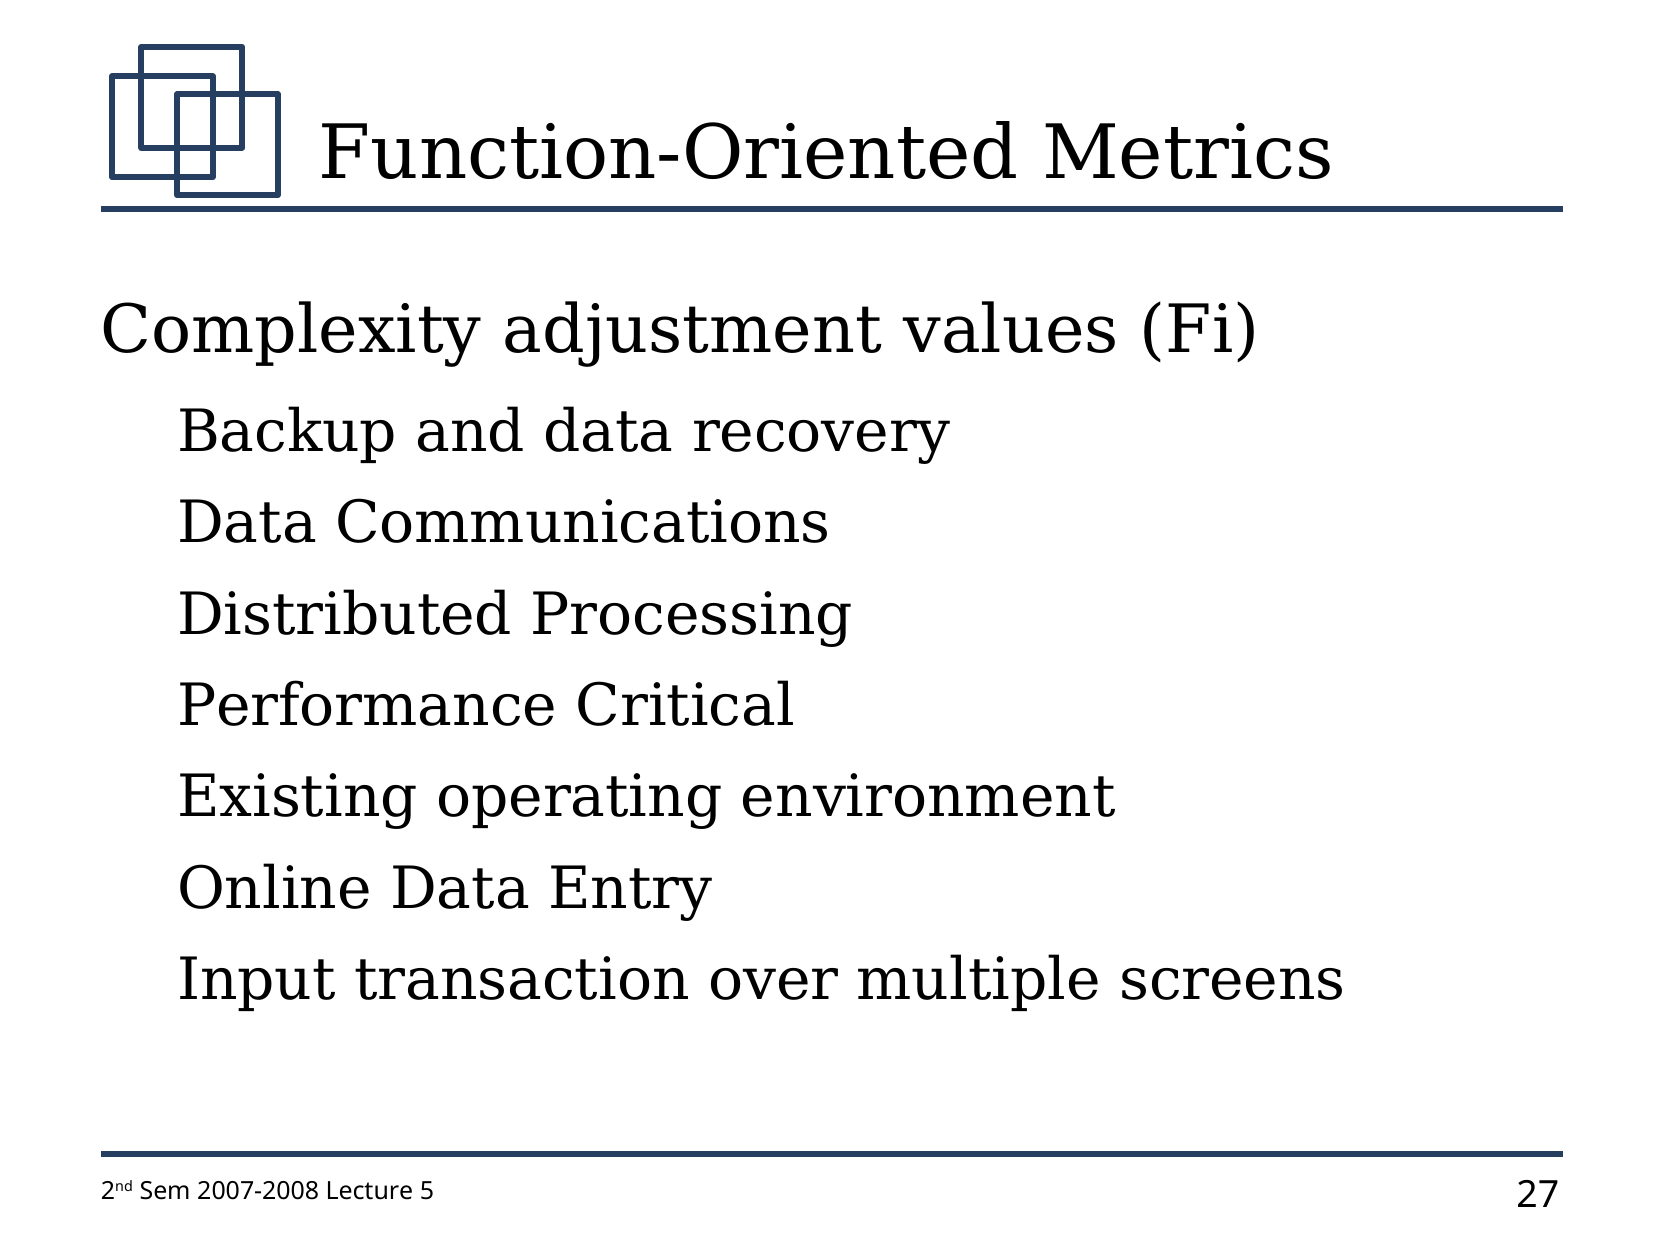

# Function-Oriented Metrics
Complexity adjustment values (Fi)
Backup and data recovery
Data Communications
Distributed Processing
Performance Critical
Existing operating environment
Online Data Entry
Input transaction over multiple screens